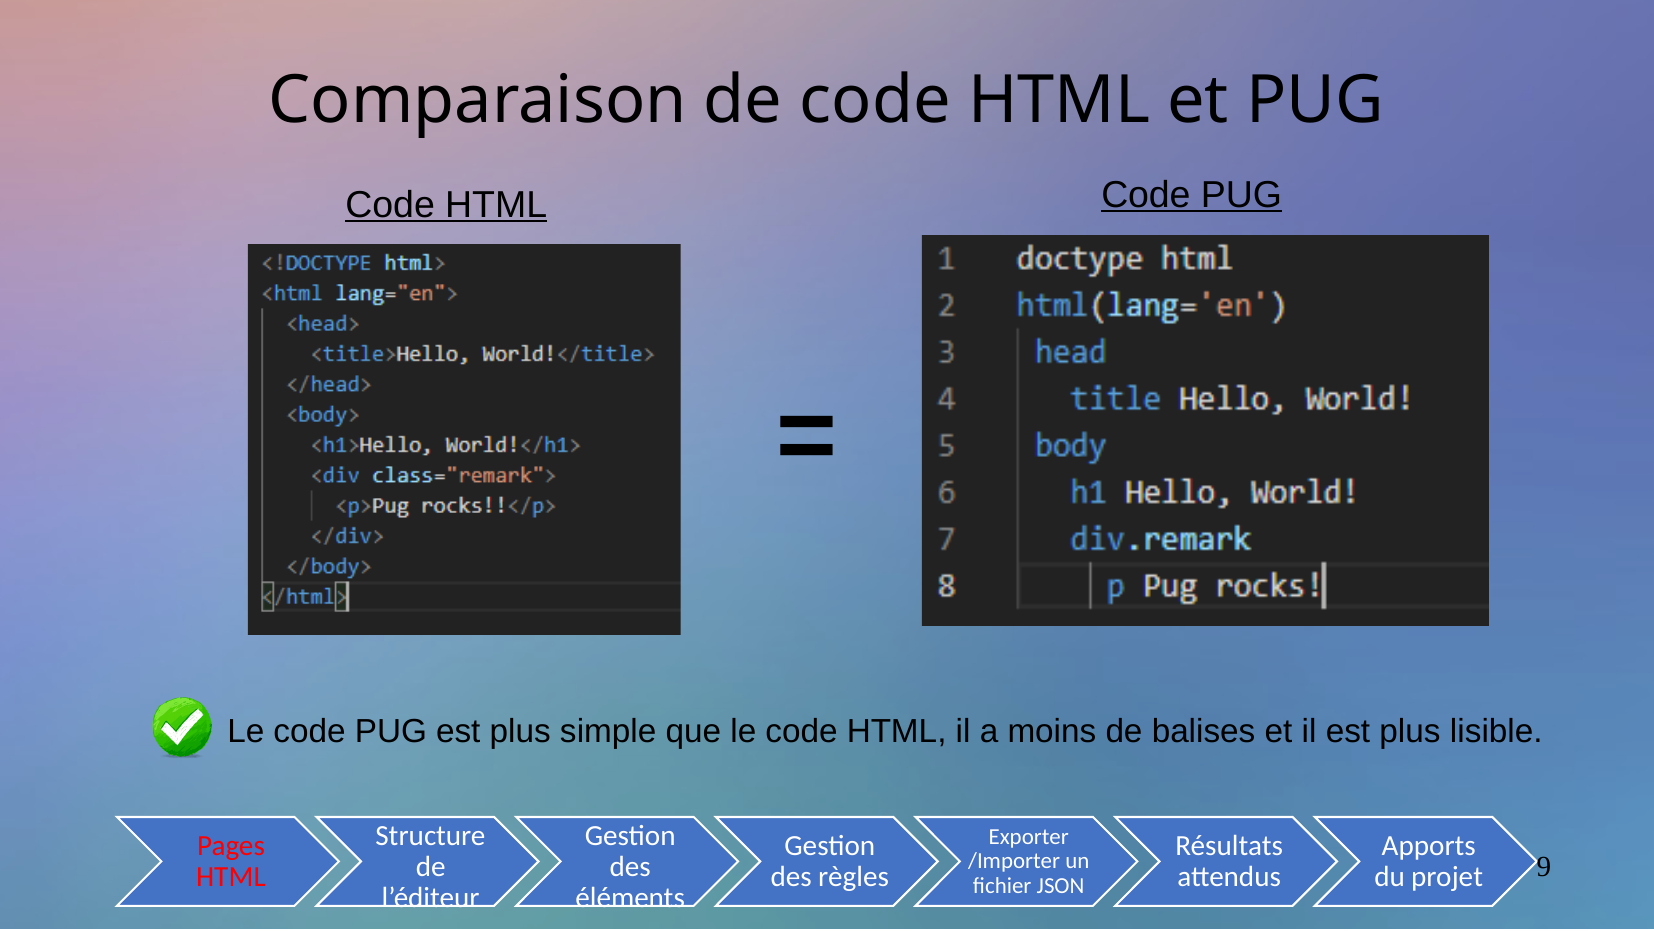

# Comparaison de code HTML et PUG
Code PUG
Code HTML
=
Le code PUG est plus simple que le code HTML, il a moins de balises et il est plus lisible.
Pages HTML
Structure de l’éditeur
Gestion des éléments
Gestion des règles
Exporter /Importer un fichier JSON
Résultats attendus
Apports du projet